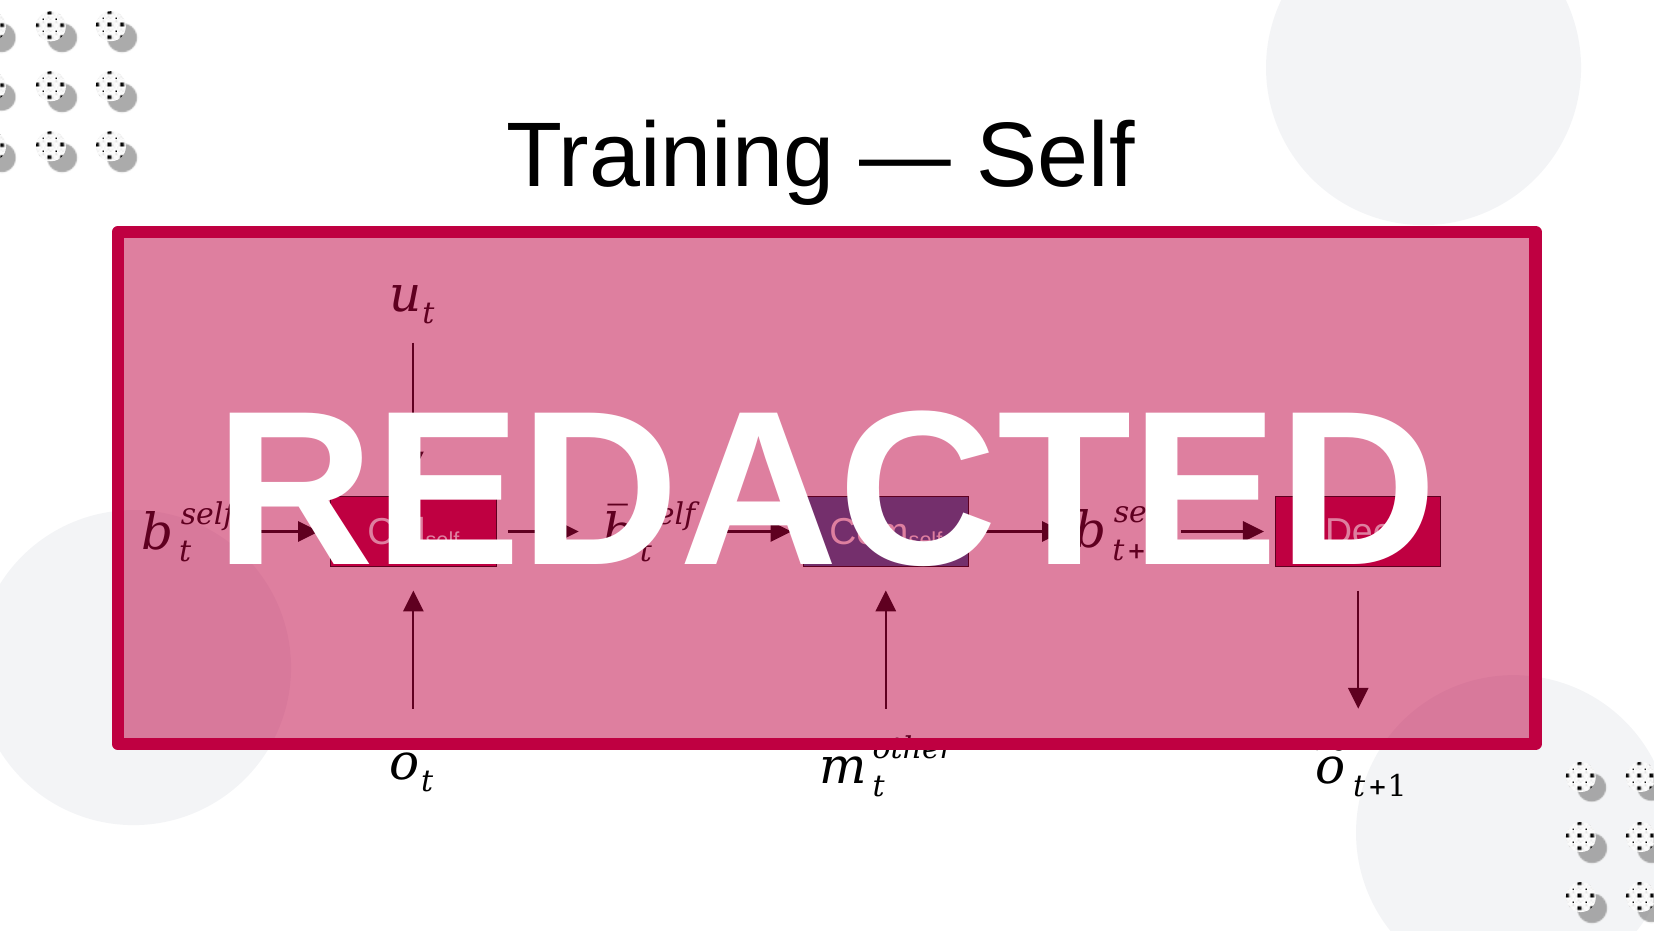

# Training — Self
REDACTED
Ctrlself
Comself
Dec